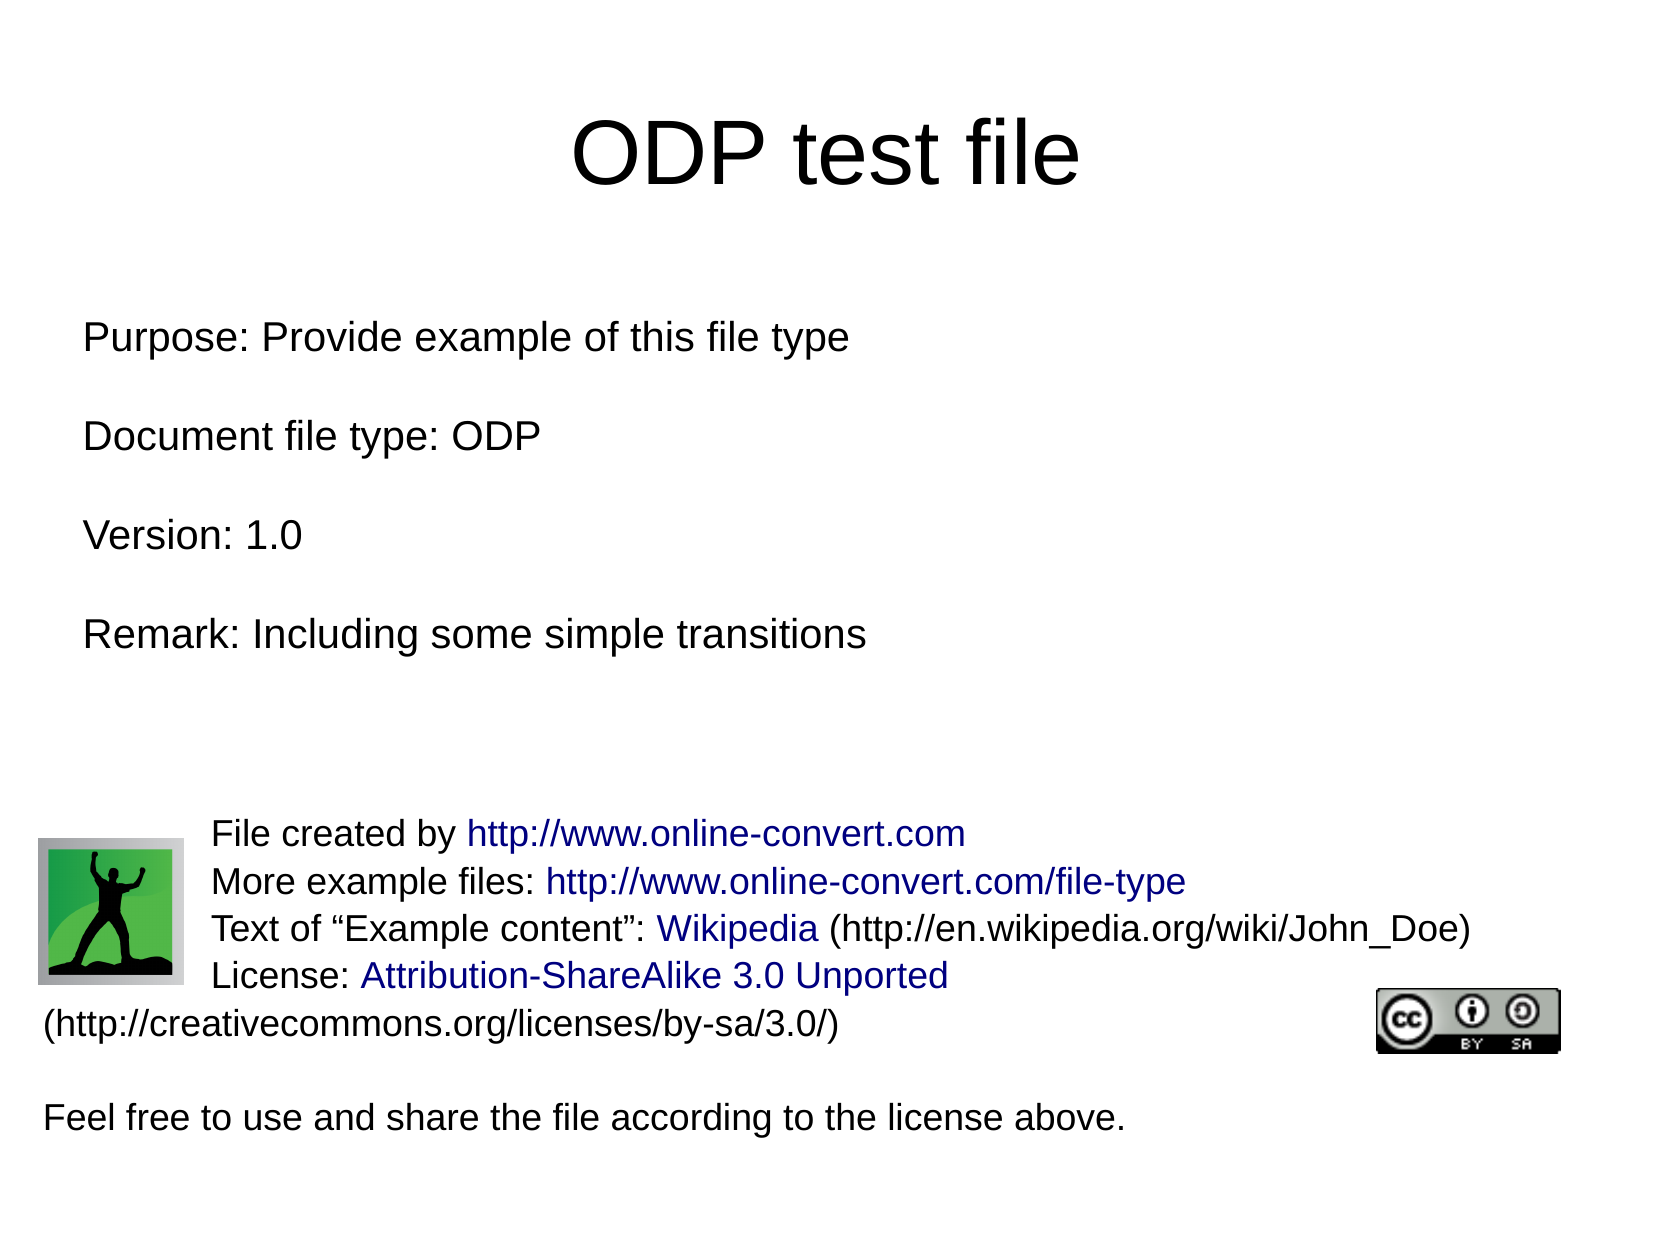

# ODP test file
Purpose: Provide example of this file type
Document file type: ODP
Version: 1.0
Remark: Including some simple transitions
 File created by http://www.online-convert.com
 More example files: http://www.online-convert.com/file-type
 Text of “Example content”: Wikipedia (http://en.wikipedia.org/wiki/John_Doe)
 License: Attribution-ShareAlike 3.0 Unported
(http://creativecommons.org/licenses/by-sa/3.0/)
Feel free to use and share the file according to the license above.